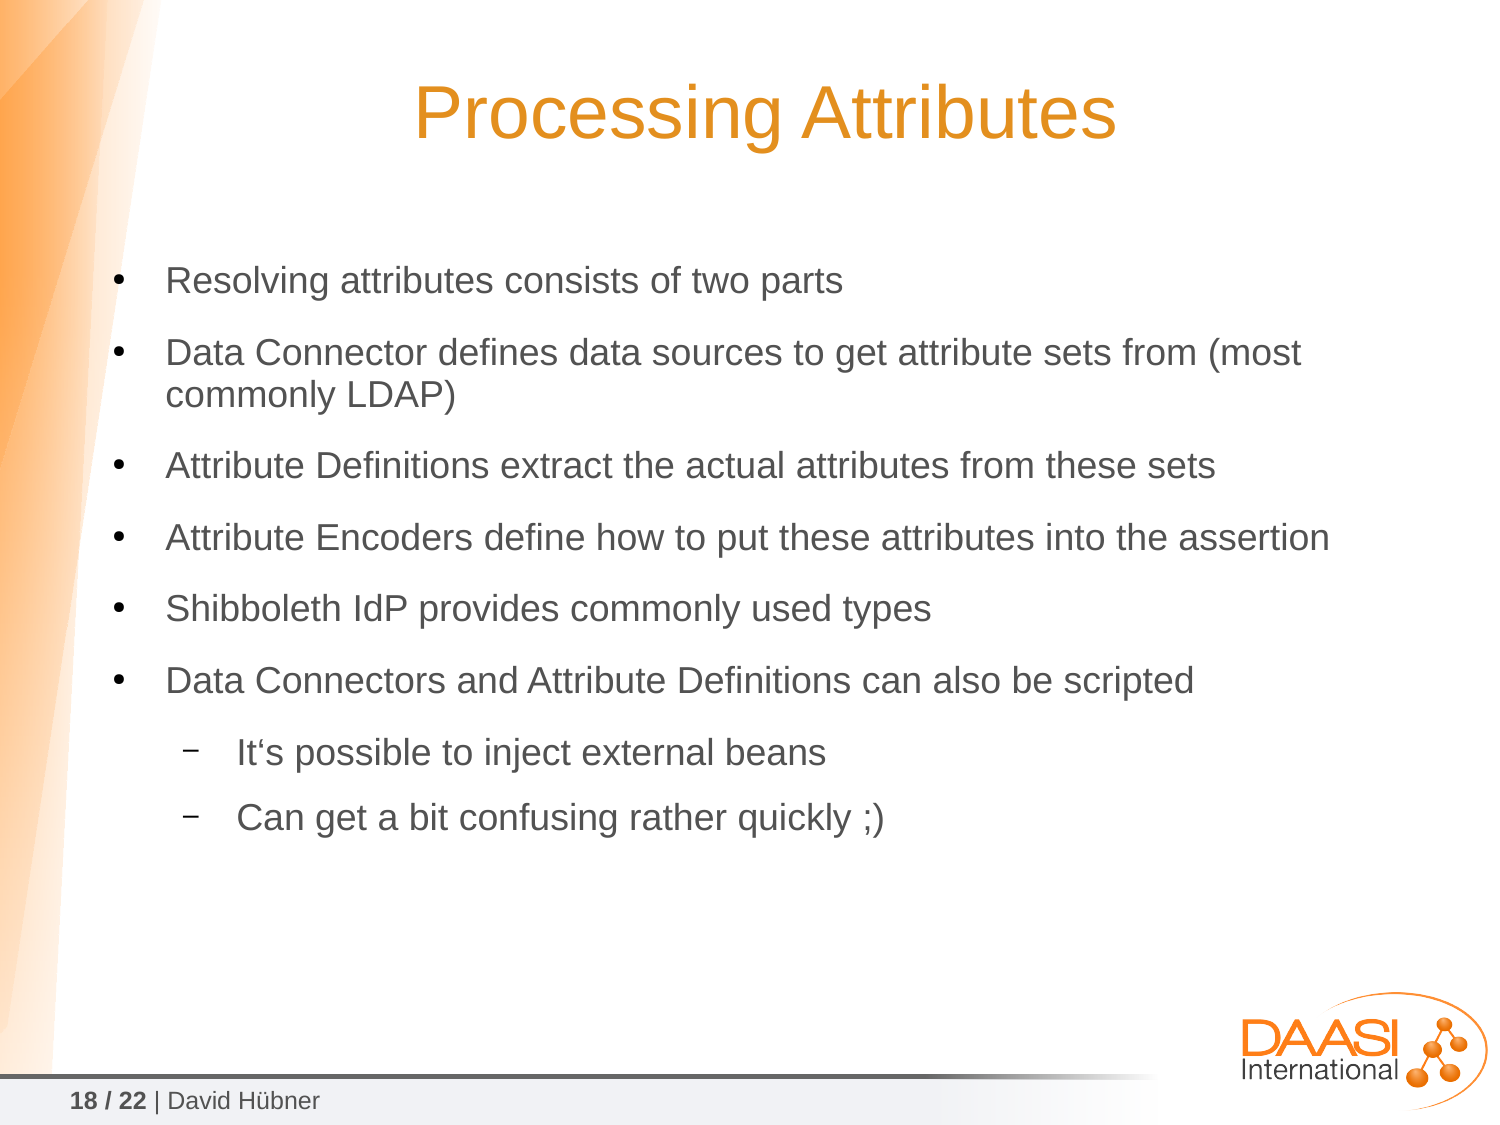

# Processing Attributes
Resolving attributes consists of two parts
Data Connector defines data sources to get attribute sets from (most commonly LDAP)
Attribute Definitions extract the actual attributes from these sets
Attribute Encoders define how to put these attributes into the assertion
Shibboleth IdP provides commonly used types
Data Connectors and Attribute Definitions can also be scripted
It‘s possible to inject external beans
Can get a bit confusing rather quickly ;)